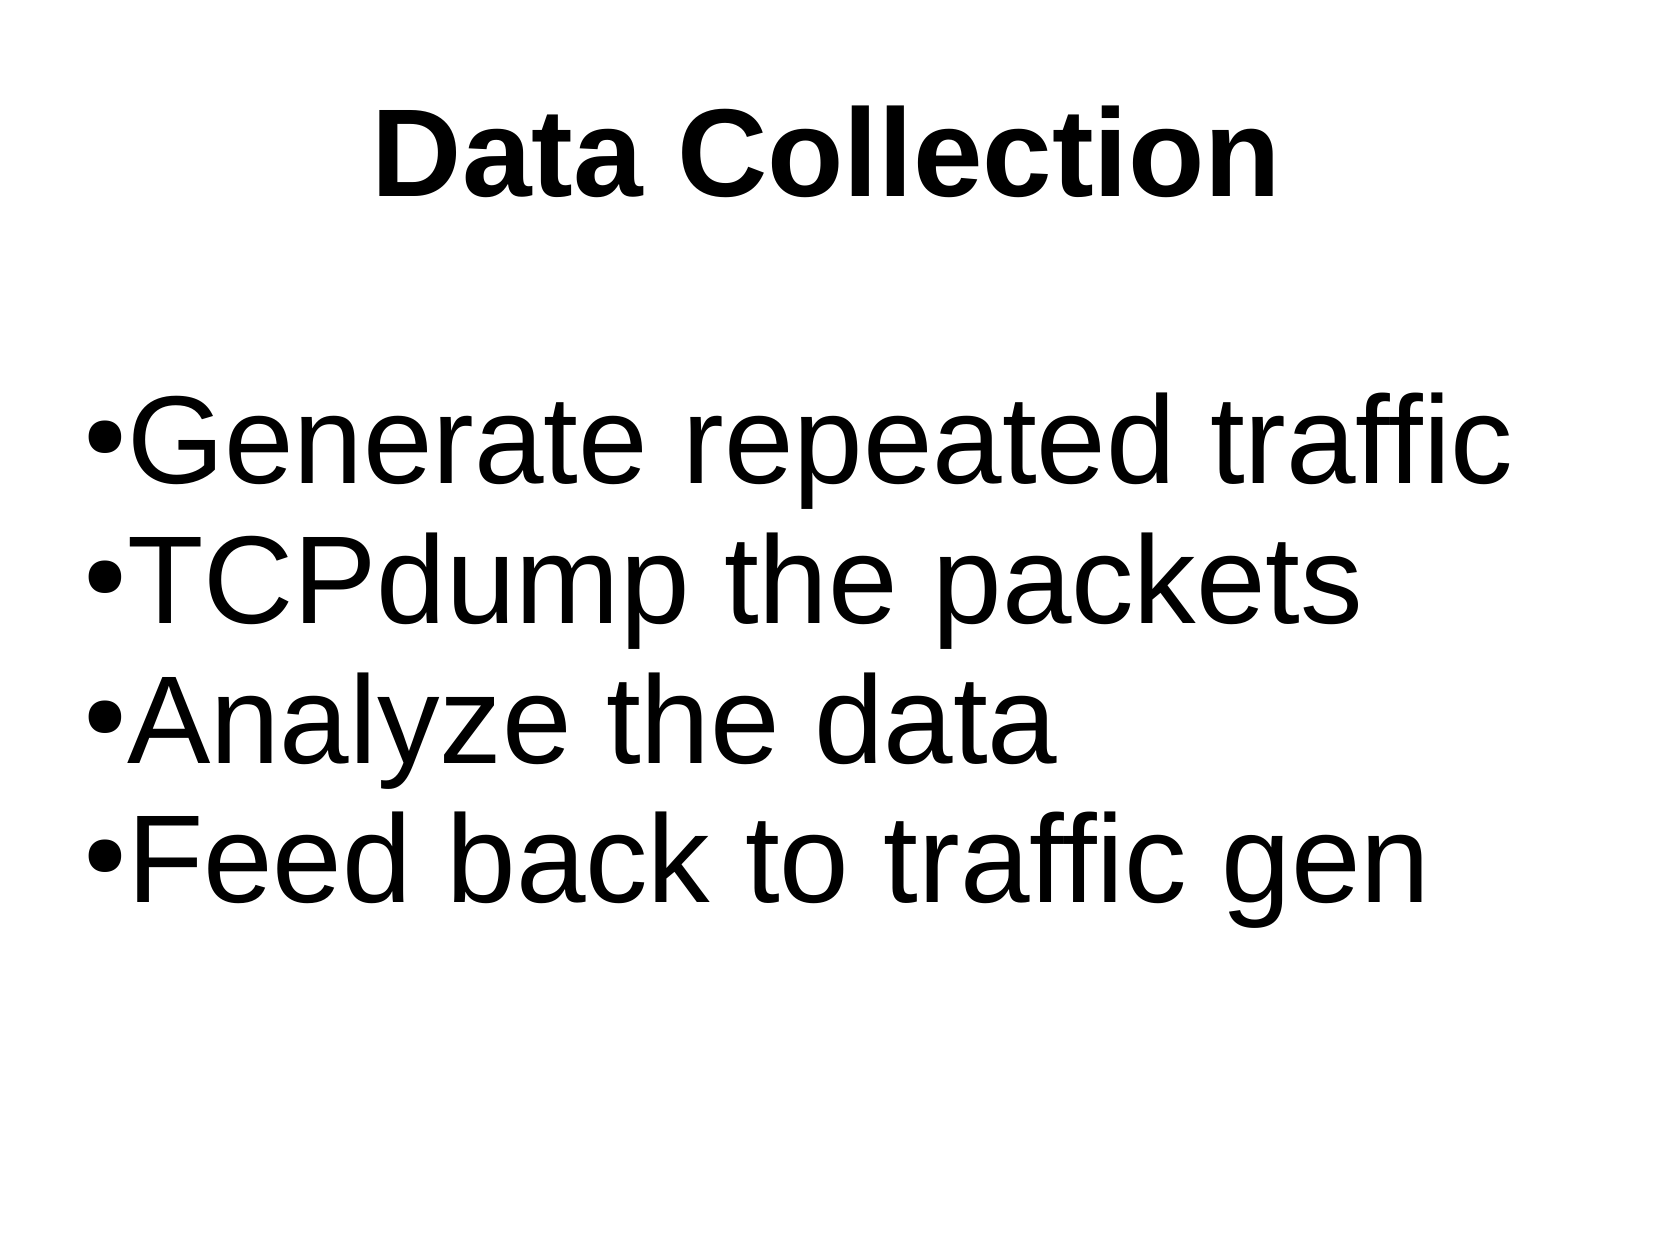

# Data Collection
Generate repeated traffic
TCPdump the packets
Analyze the data
Feed back to traffic gen